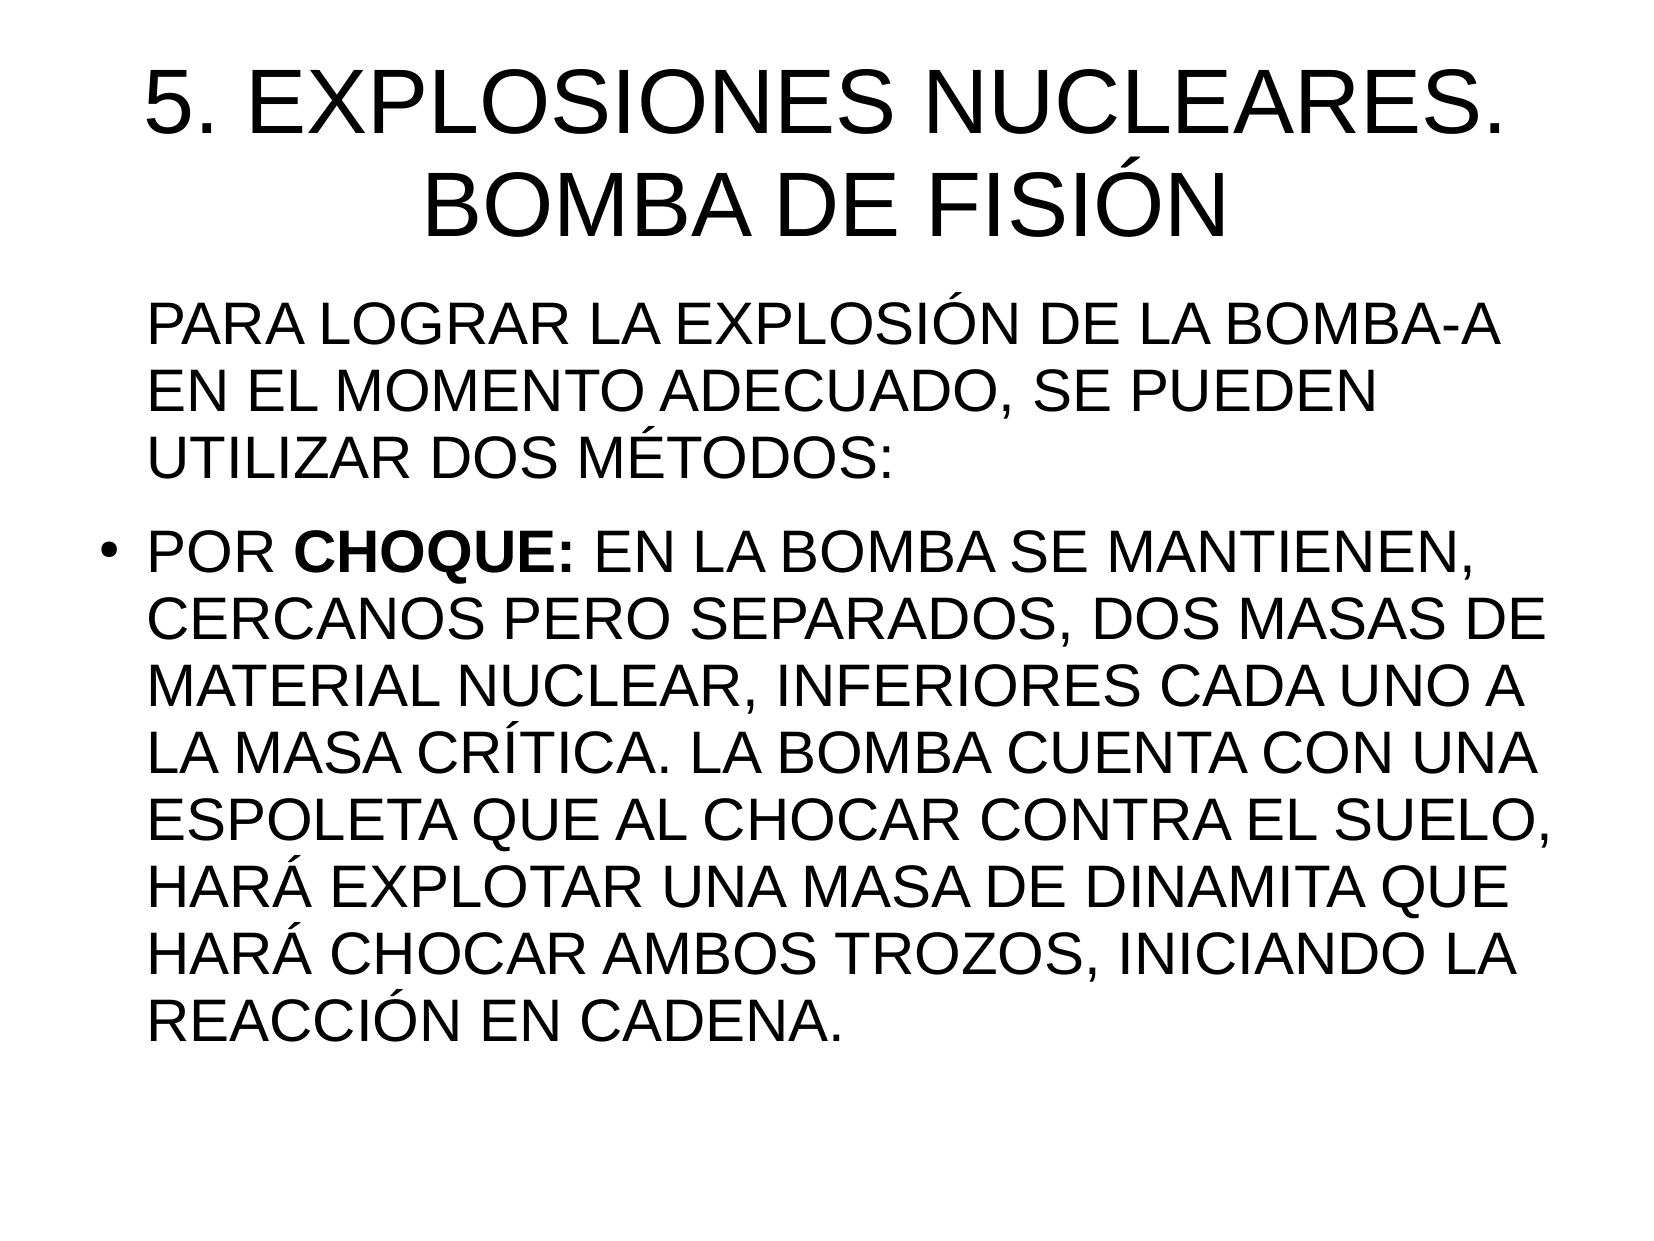

# 5. EXPLOSIONES NUCLEARES. BOMBA DE FISIÓN
PARA LOGRAR LA EXPLOSIÓN DE LA BOMBA-A EN EL MOMENTO ADECUADO, SE PUEDEN UTILIZAR DOS MÉTODOS:
POR CHOQUE: EN LA BOMBA SE MANTIENEN, CERCANOS PERO SEPARADOS, DOS MASAS DE MATERIAL NUCLEAR, INFERIORES CADA UNO A LA MASA CRÍTICA. LA BOMBA CUENTA CON UNA ESPOLETA QUE AL CHOCAR CONTRA EL SUELO, HARÁ EXPLOTAR UNA MASA DE DINAMITA QUE HARÁ CHOCAR AMBOS TROZOS, INICIANDO LA REACCIÓN EN CADENA.